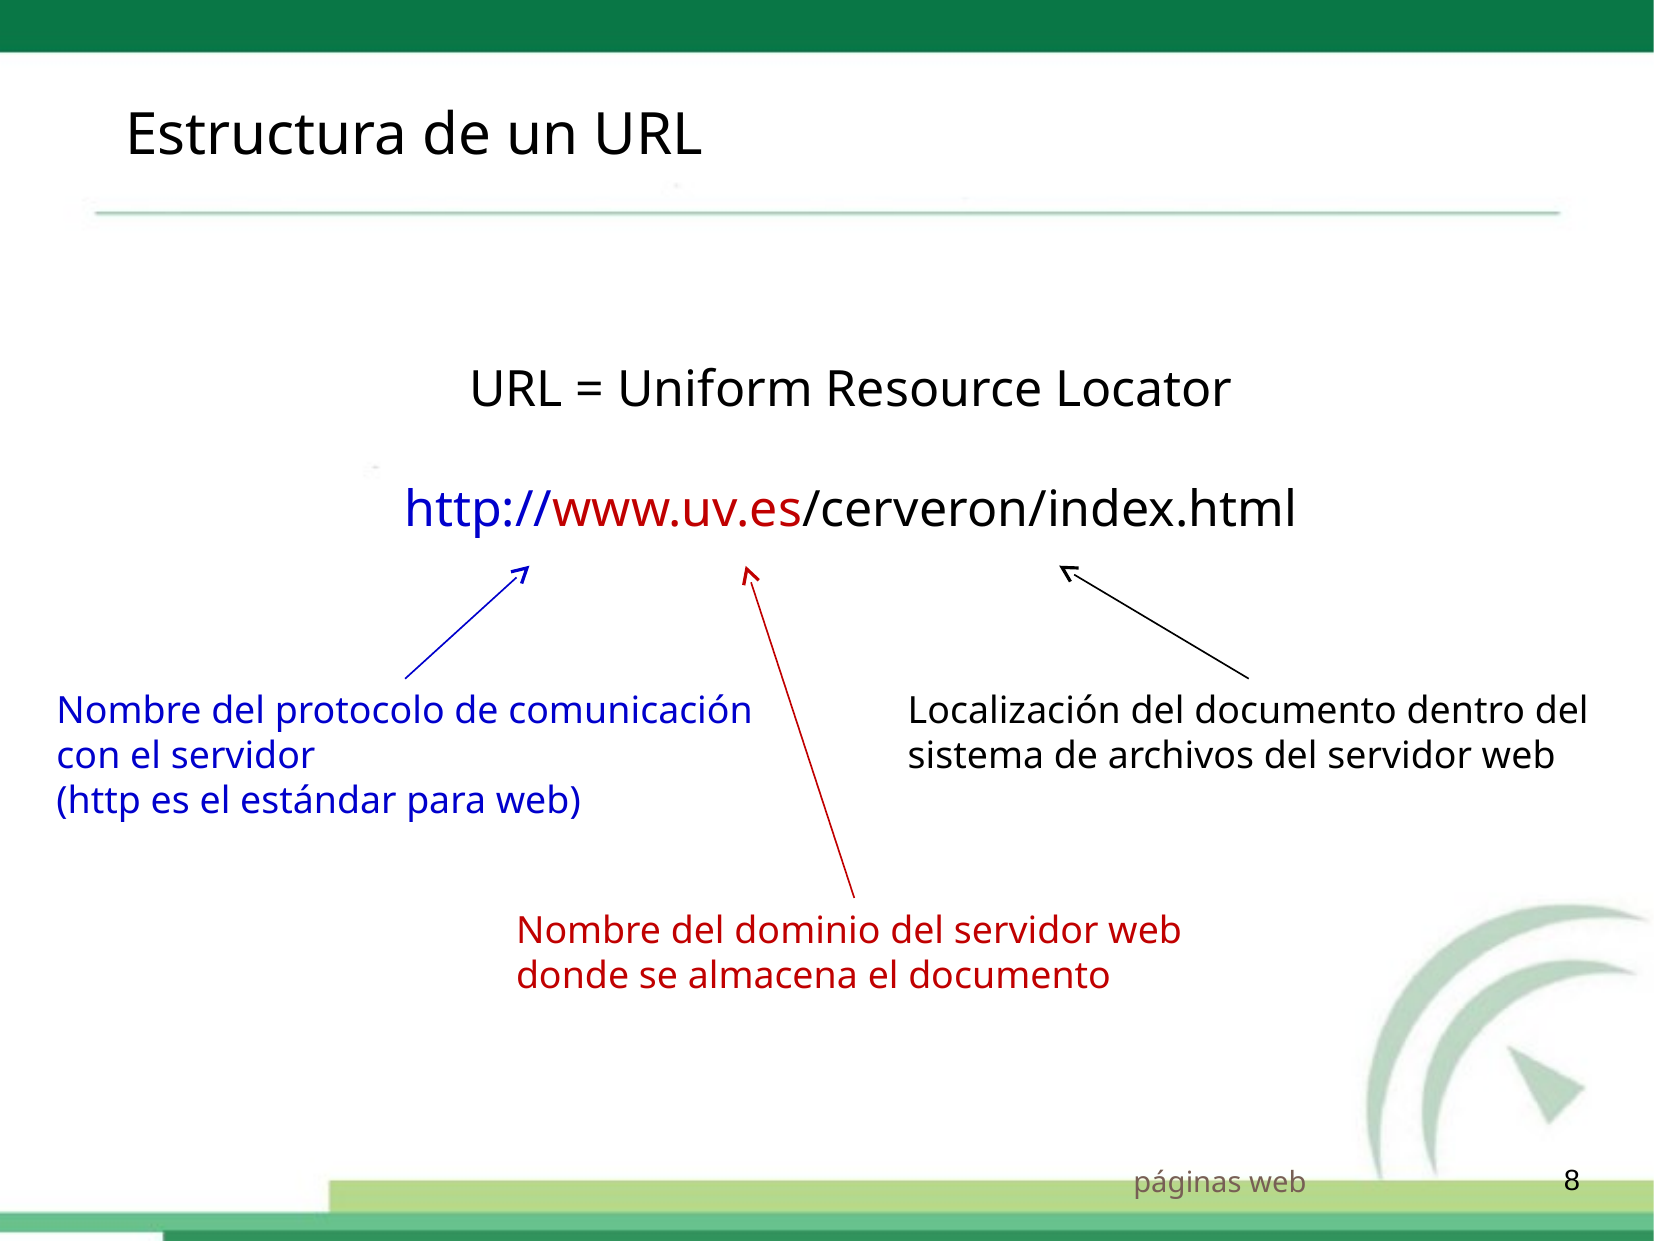

# Estructura de un URL
URL = Uniform Resource Locator
http://www.uv.es/cerveron/index.html
Nombre del protocolo de comunicación
con el servidor
(http es el estándar para web)
Localización del documento dentro del
sistema de archivos del servidor web
Nombre del dominio del servidor web
donde se almacena el documento
páginas web